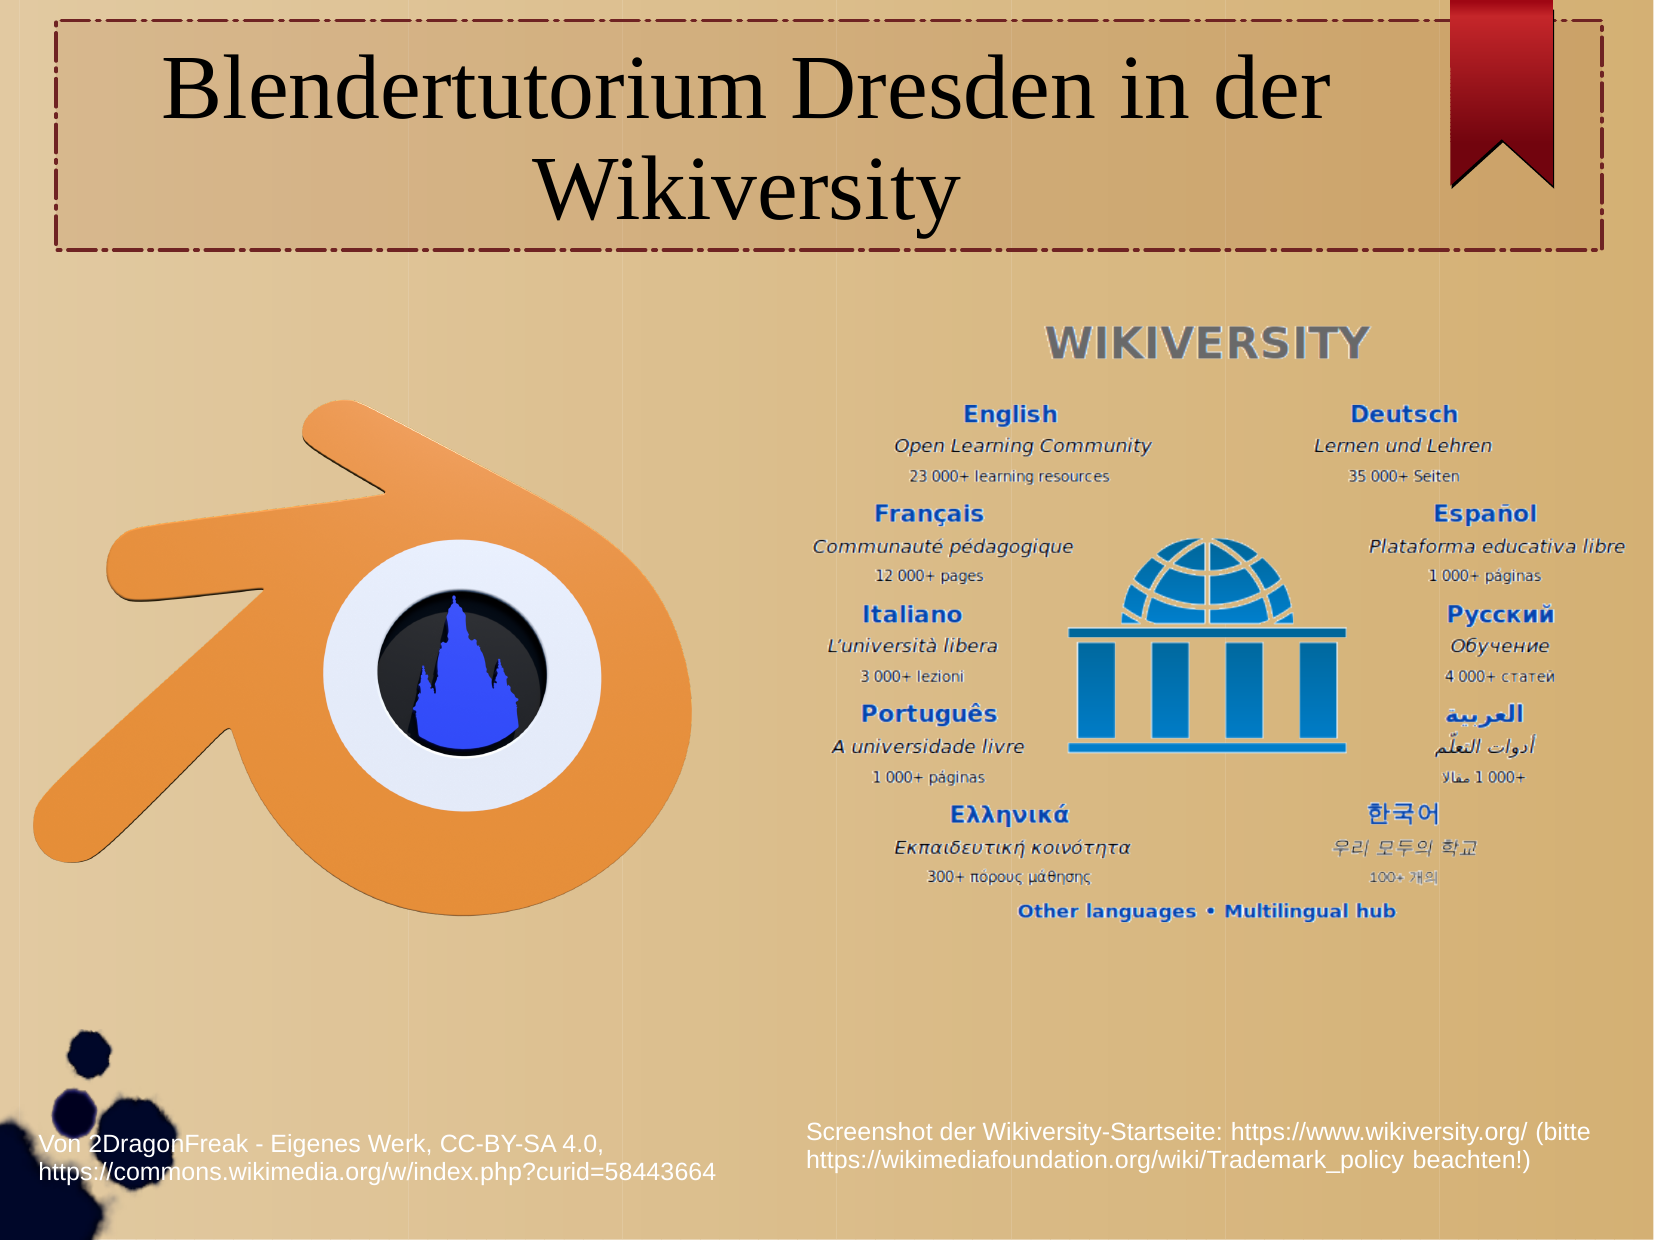

# Blendertutorium Dresden in der Wikiversity
Screenshot der Wikiversity-Startseite: https://www.wikiversity.org/ (bitte https://wikimediafoundation.org/wiki/Trademark_policy beachten!)
Von 2DragonFreak - Eigenes Werk, CC-BY-SA 4.0, https://commons.wikimedia.org/w/index.php?curid=58443664